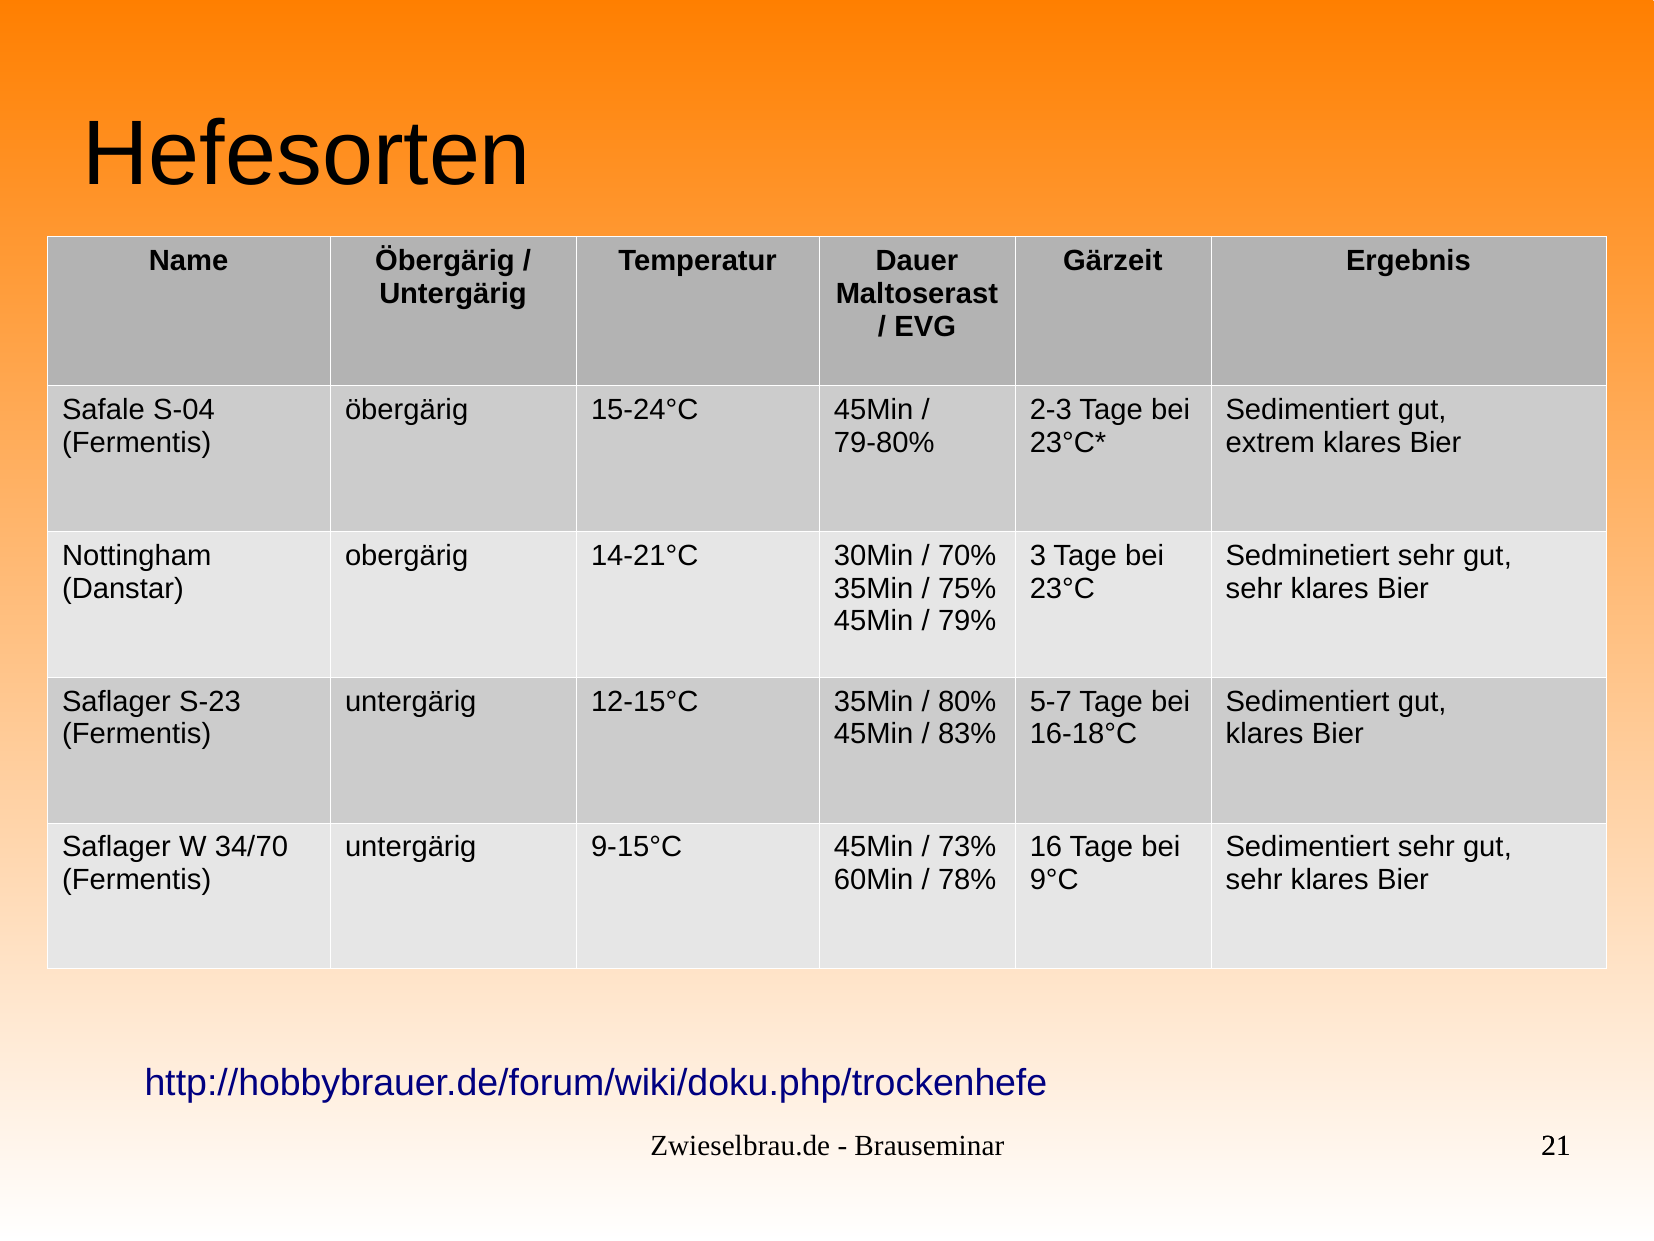

# Hefesorten
| Name | Öbergärig / Untergärig | Temperatur | Dauer Maltoserast / EVG | Gärzeit | Ergebnis |
| --- | --- | --- | --- | --- | --- |
| Safale S-04 (Fermentis) | öbergärig | 15-24°C | 45Min / 79-80% | 2-3 Tage bei 23°C\* | Sedimentiert gut, extrem klares Bier |
| Nottingham (Danstar) | obergärig | 14-21°C | 30Min / 70% 35Min / 75% 45Min / 79% | 3 Tage bei 23°C | Sedminetiert sehr gut, sehr klares Bier |
| Saflager S-23 (Fermentis) | untergärig | 12-15°C | 35Min / 80% 45Min / 83% | 5-7 Tage bei 16-18°C | Sedimentiert gut, klares Bier |
| Saflager W 34/70 (Fermentis) | untergärig | 9-15°C | 45Min / 73% 60Min / 78% | 16 Tage bei 9°C | Sedimentiert sehr gut, sehr klares Bier |
http://hobbybrauer.de/forum/wiki/doku.php/trockenhefe
Zwieselbrau.de - Brauseminar
21